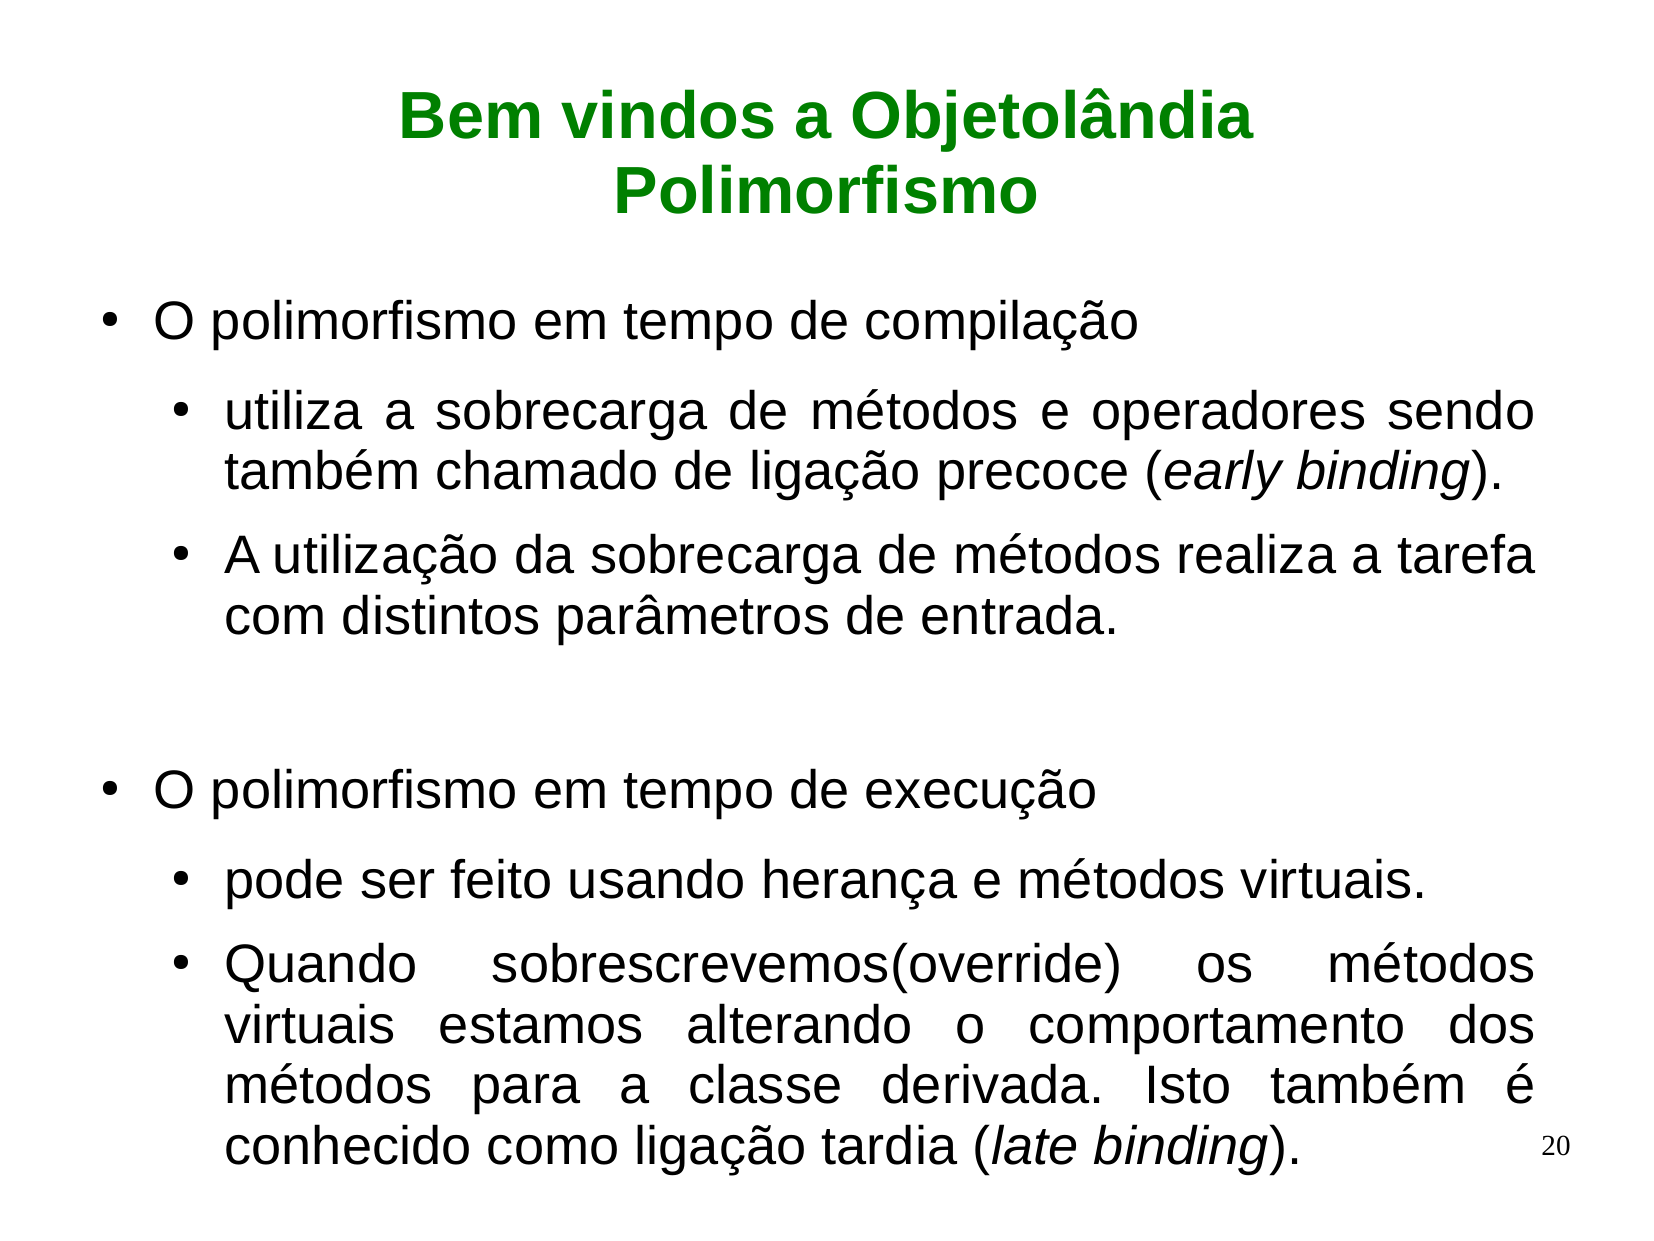

# Bem vindos a Objetolândia Polimorfismo
O polimorfismo em tempo de compilação
utiliza a sobrecarga de métodos e operadores sendo também chamado de ligação precoce (early binding).
A utilização da sobrecarga de métodos realiza a tarefa com distintos parâmetros de entrada.
O polimorfismo em tempo de execução
pode ser feito usando herança e métodos virtuais.
Quando sobrescrevemos(override) os métodos virtuais estamos alterando o comportamento dos métodos para a classe derivada. Isto também é conhecido como ligação tardia (late binding).
20